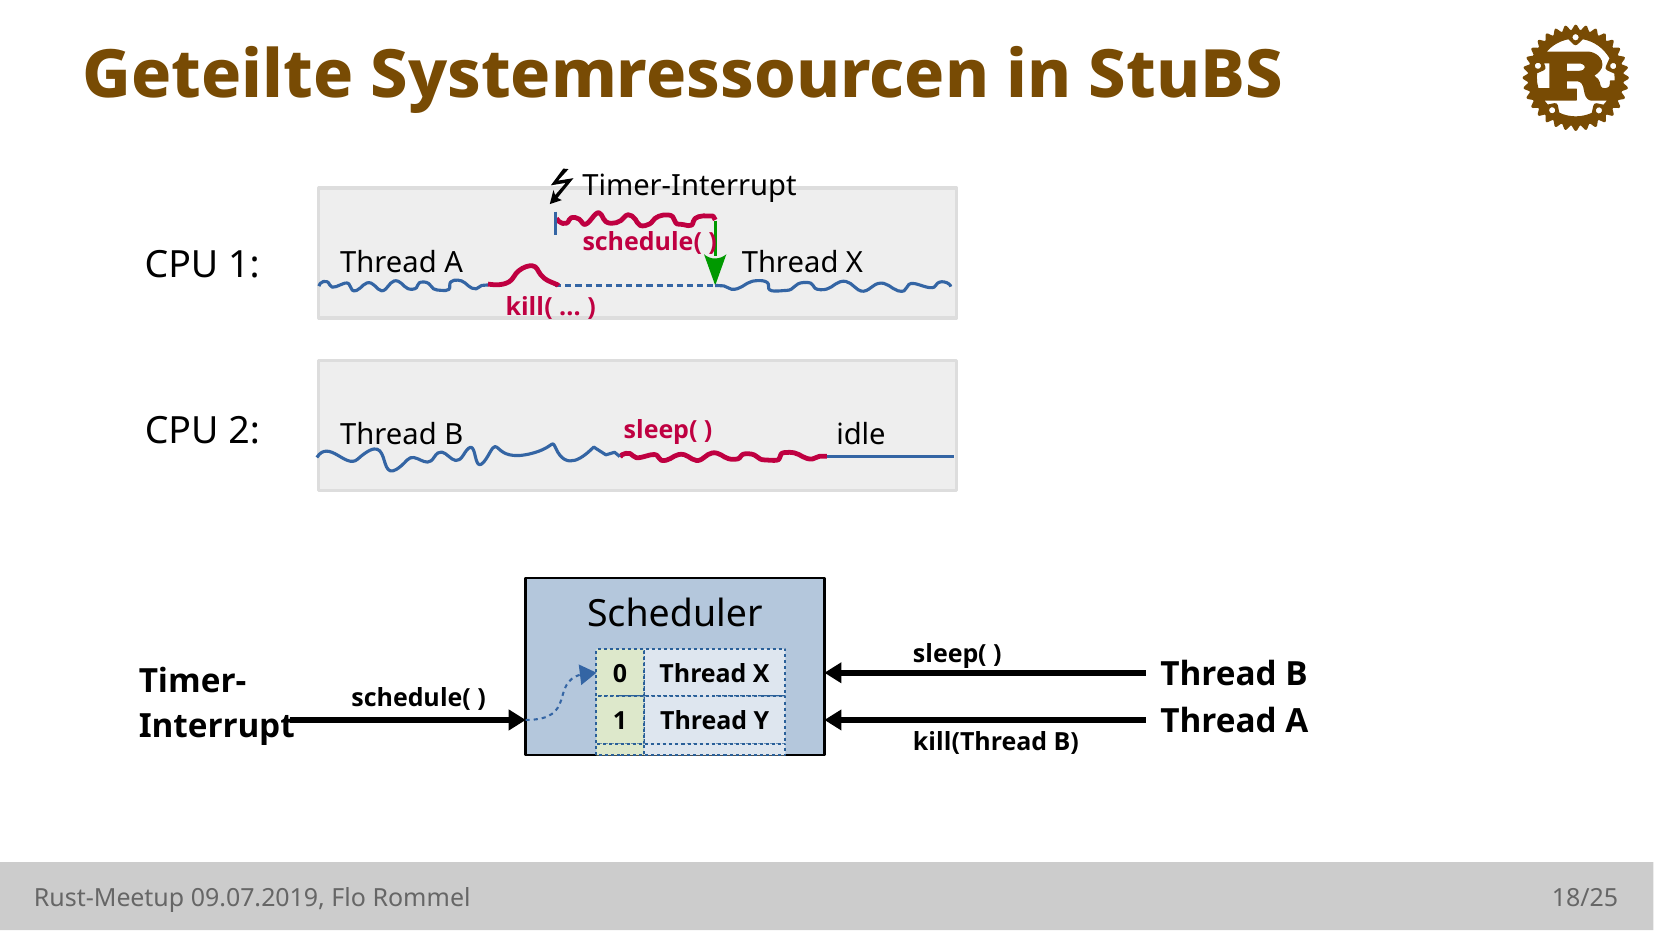

# Geteilte Systemressourcen in StuBS
Timer-Interrupt
schedule( )
CPU 1:
Thread A
Thread X
kill( ... )
CPU 2:
sleep( )
Thread B
idle
Scheduler
sleep( )
Thread B
0
Thread X
Timer-
Interrupt
schedule( )
Thread A
kill(Thread B)
1
Thread Y
Rust-Meetup 09.07.2019, Flo Rommel
18